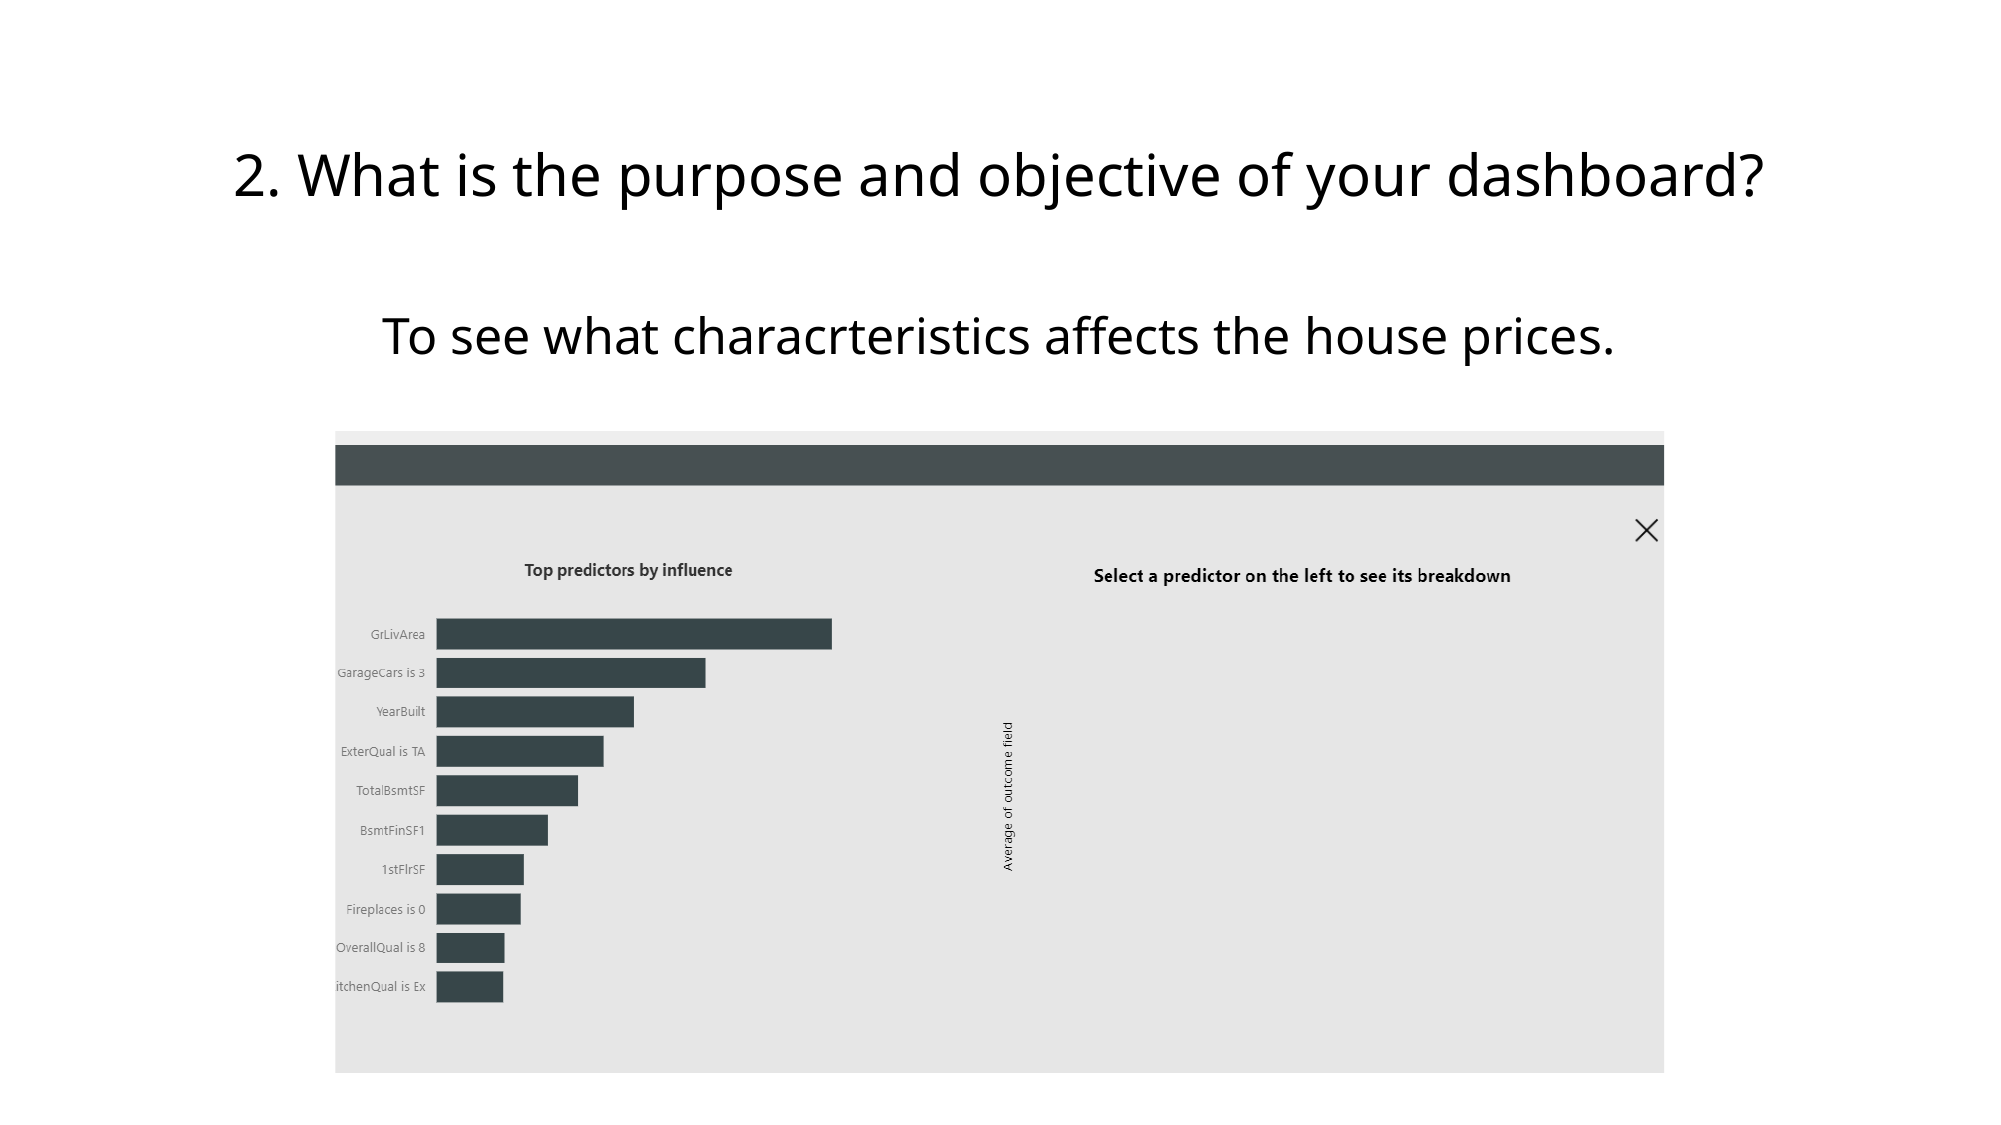

# 2. What is the purpose and objective of your dashboard?
To see what characrteristics affects the house prices.